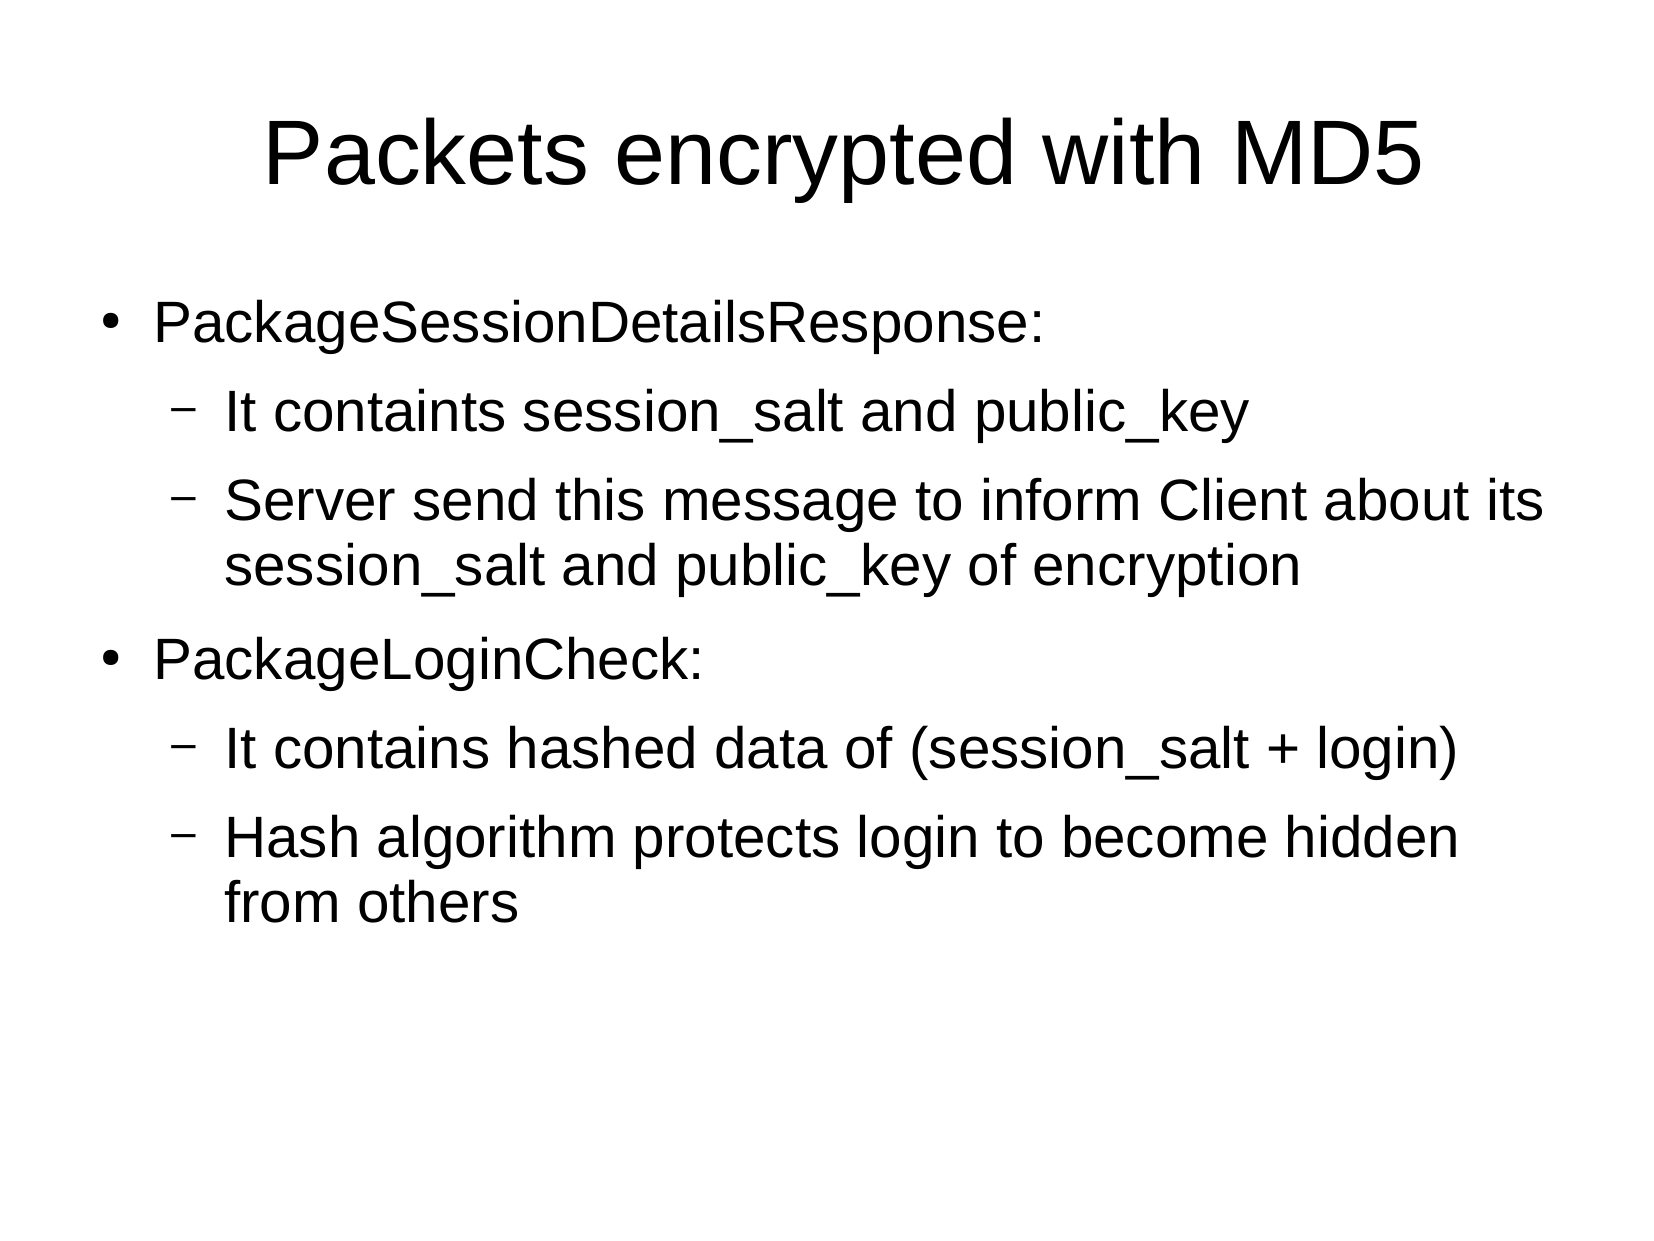

# Packets encrypted with MD5
PackageSessionDetailsResponse:
It containts session_salt and public_key
Server send this message to inform Client about its session_salt and public_key of encryption
PackageLoginCheck:
It contains hashed data of (session_salt + login)
Hash algorithm protects login to become hidden from others